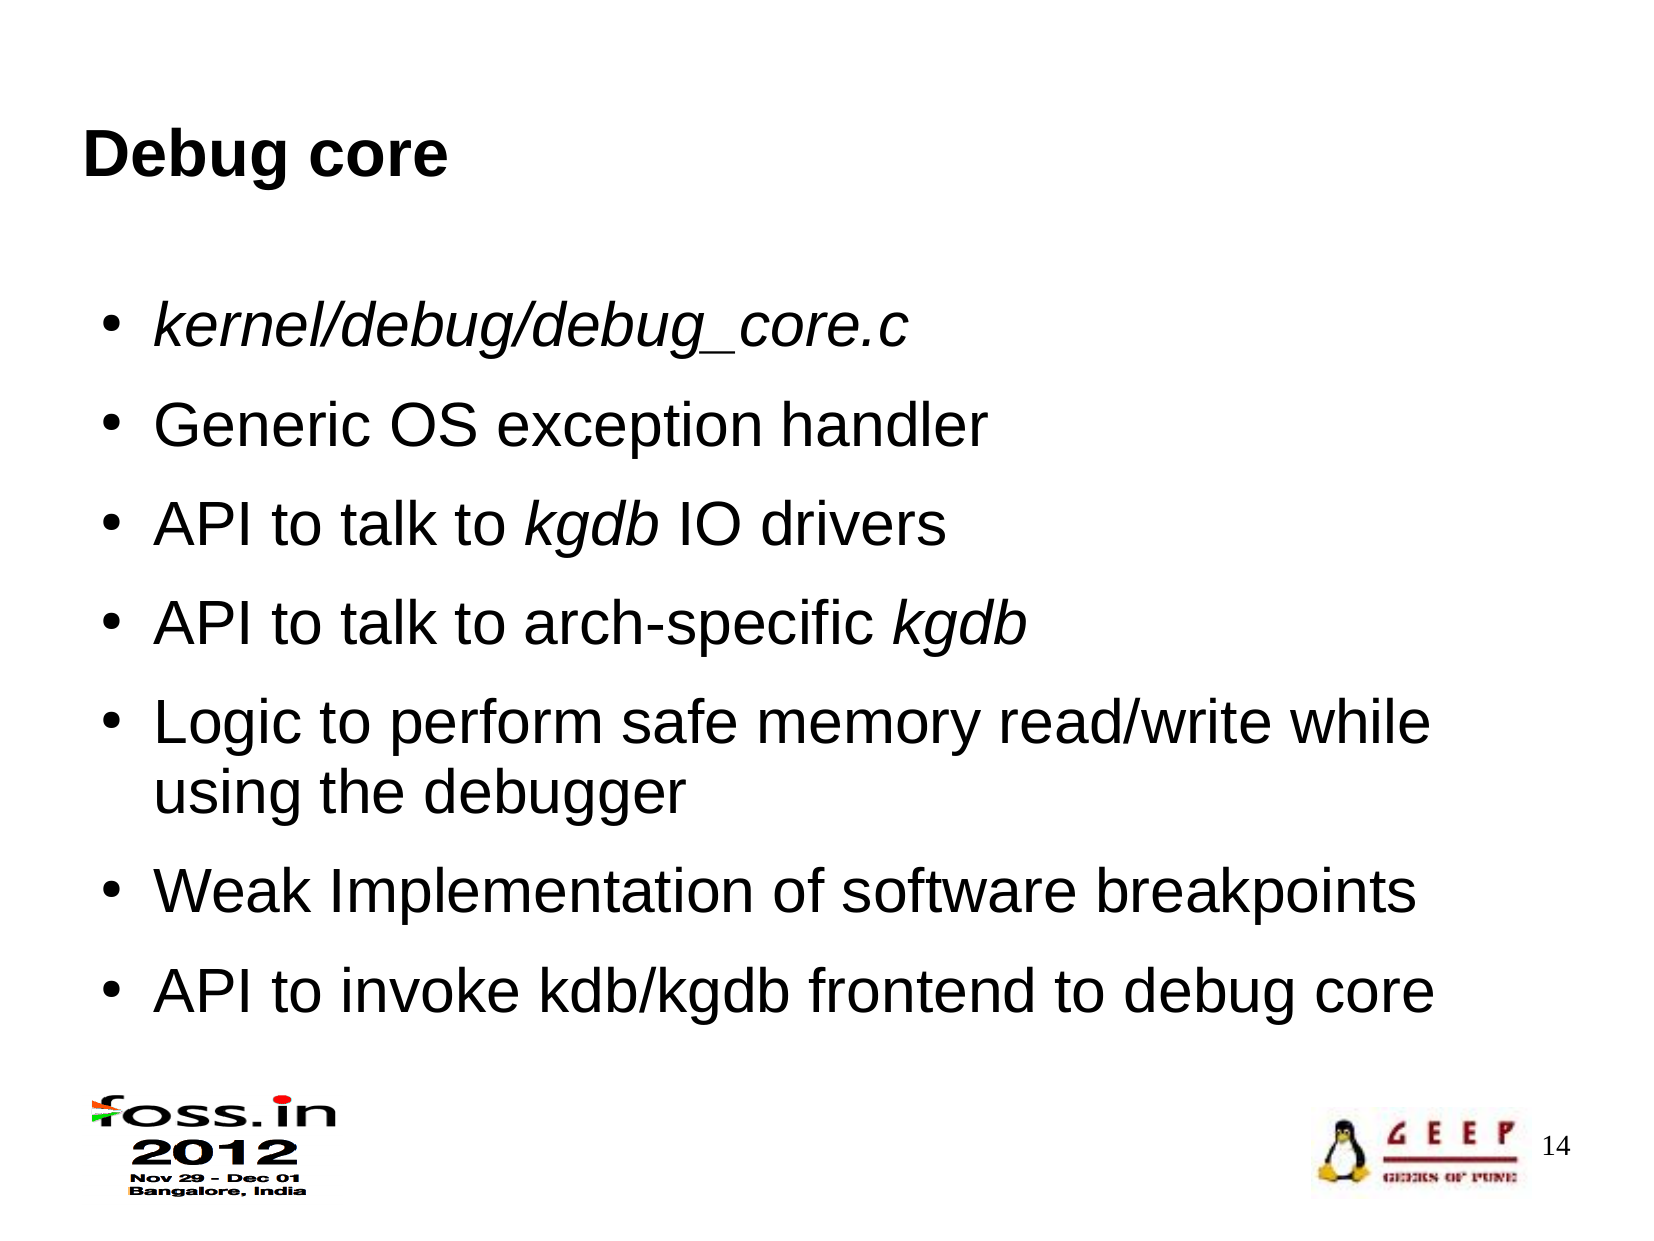

# Debug core
kernel/debug/debug_core.c
Generic OS exception handler
API to talk to kgdb IO drivers
API to talk to arch-specific kgdb
Logic to perform safe memory read/write while using the debugger
Weak Implementation of software breakpoints
API to invoke kdb/kgdb frontend to debug core
14